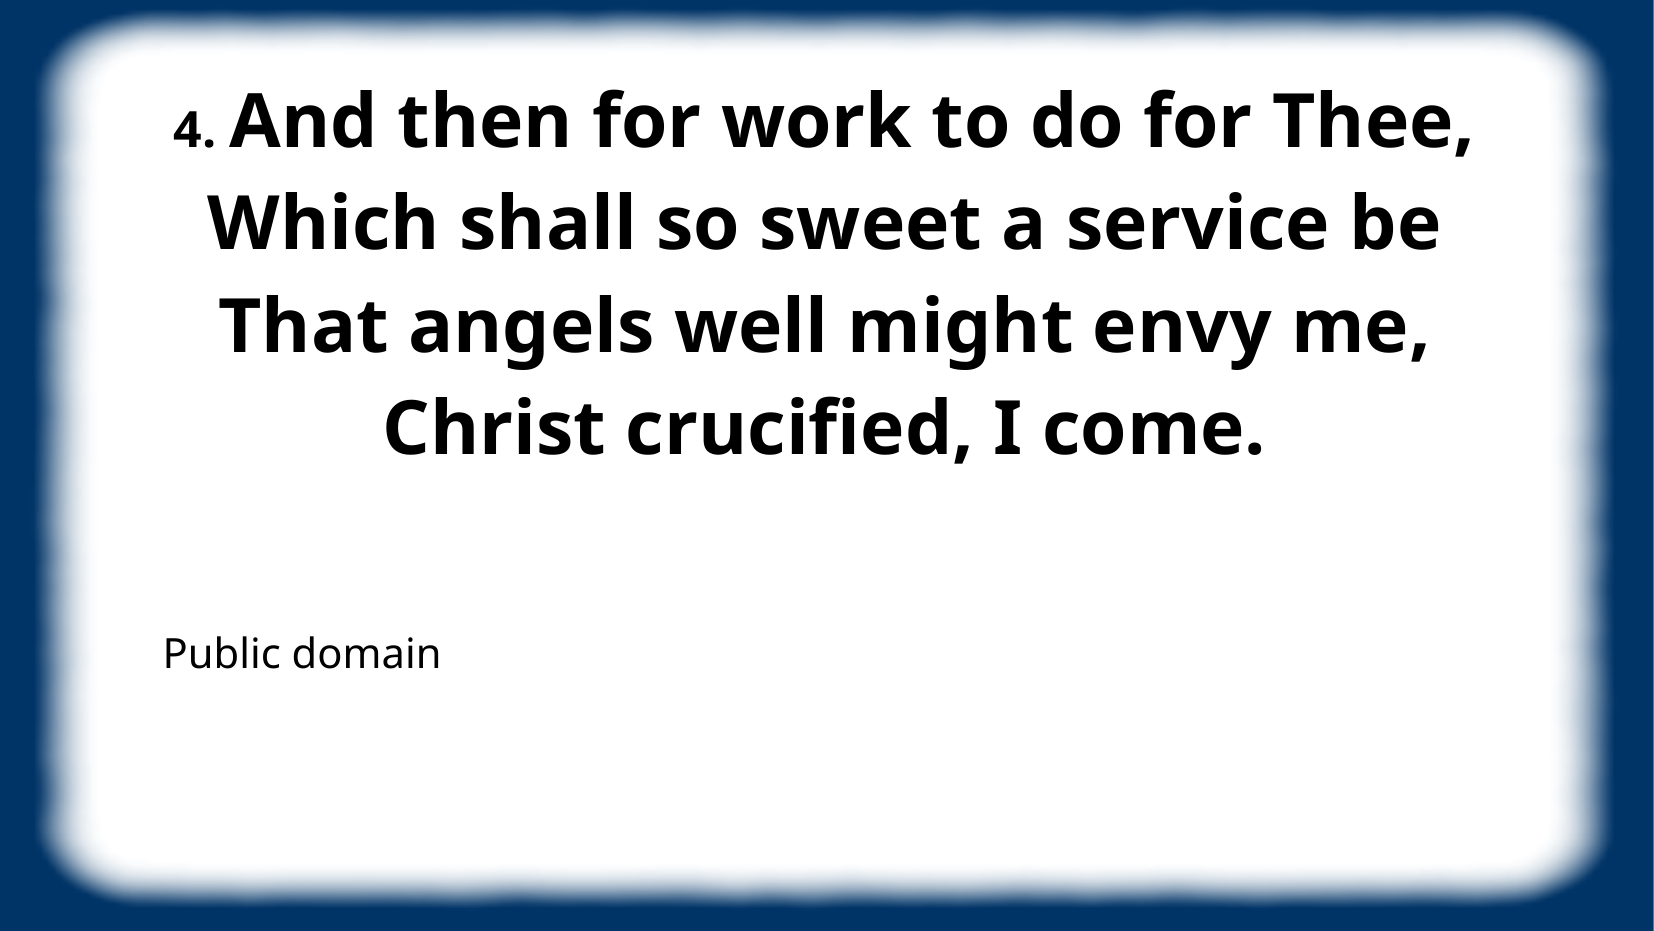

4. And then for work to do for Thee,
Which shall so sweet a service be
That angels well might envy me,
Christ crucified, I come.
 Public domain